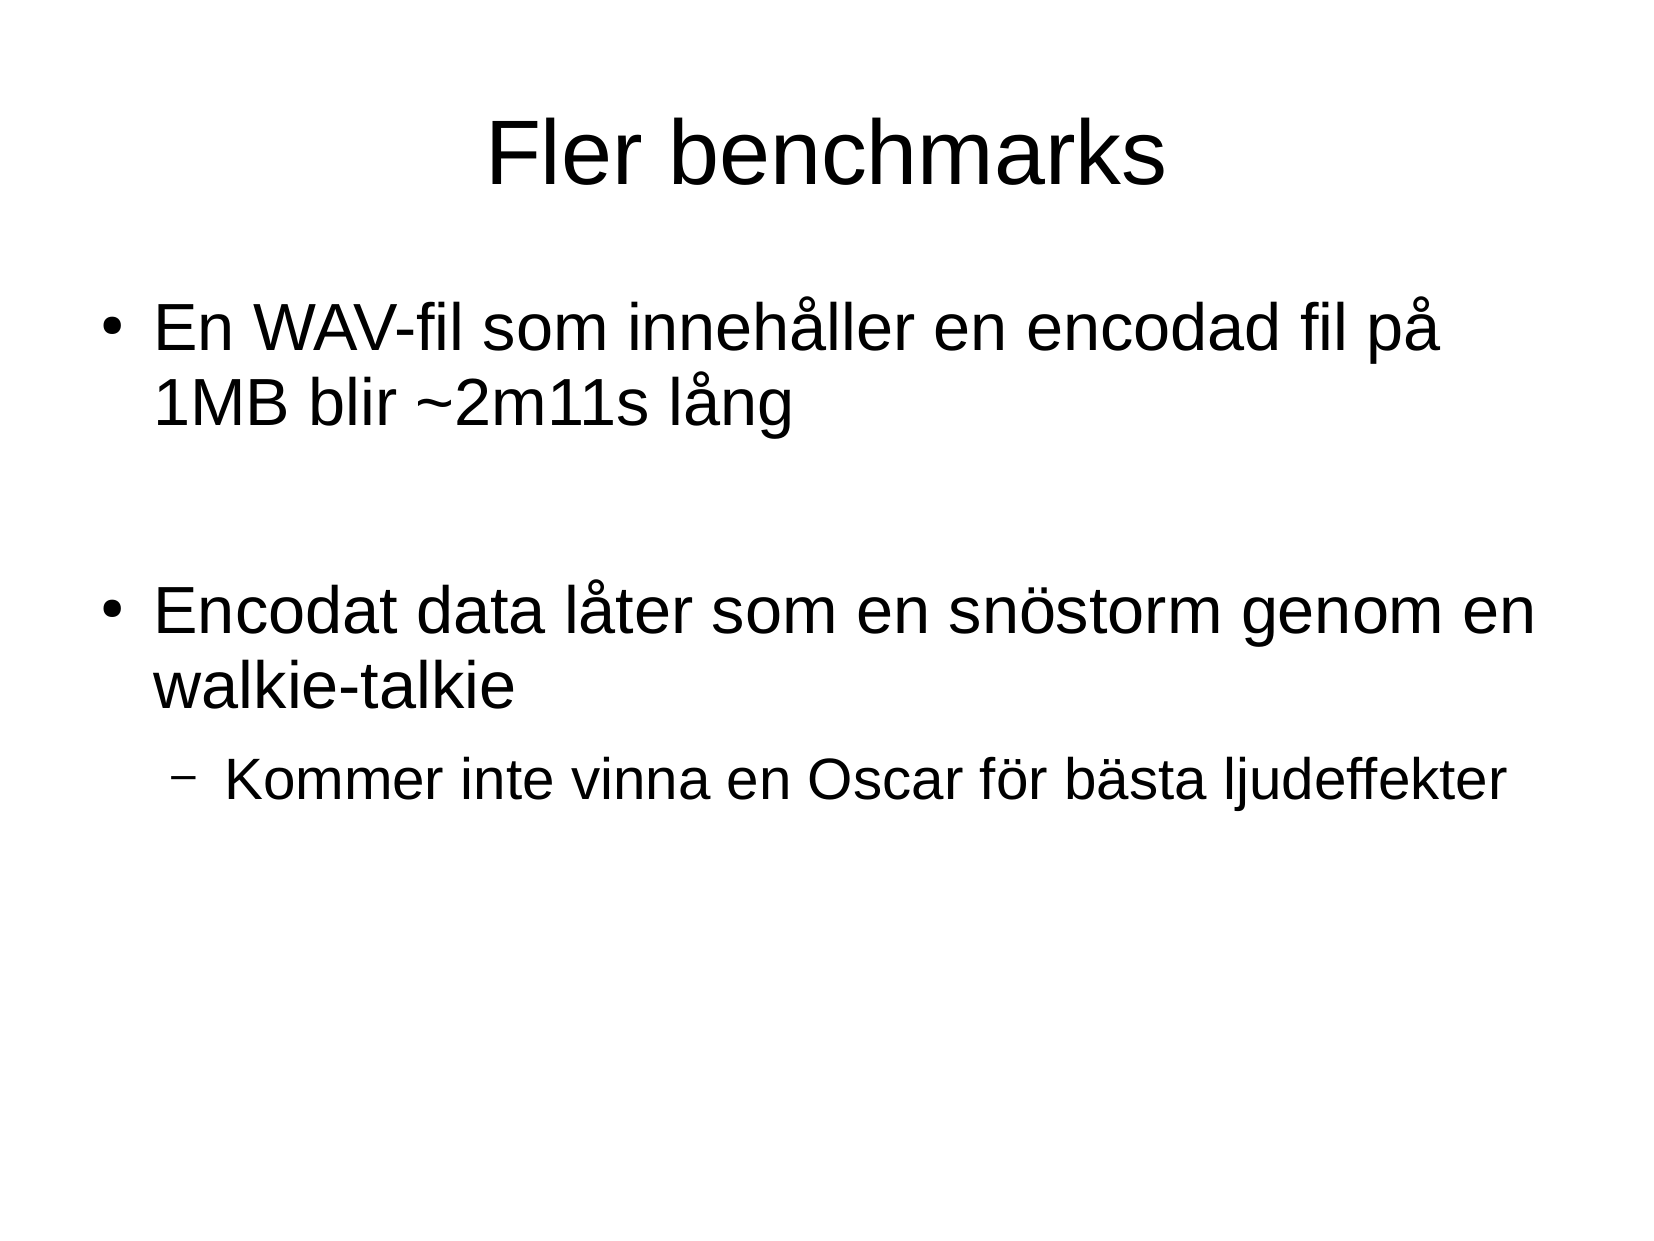

# Fler benchmarks
En WAV-fil som innehåller en encodad fil på 1MB blir ~2m11s lång
Encodat data låter som en snöstorm genom en walkie-talkie
Kommer inte vinna en Oscar för bästa ljudeffekter